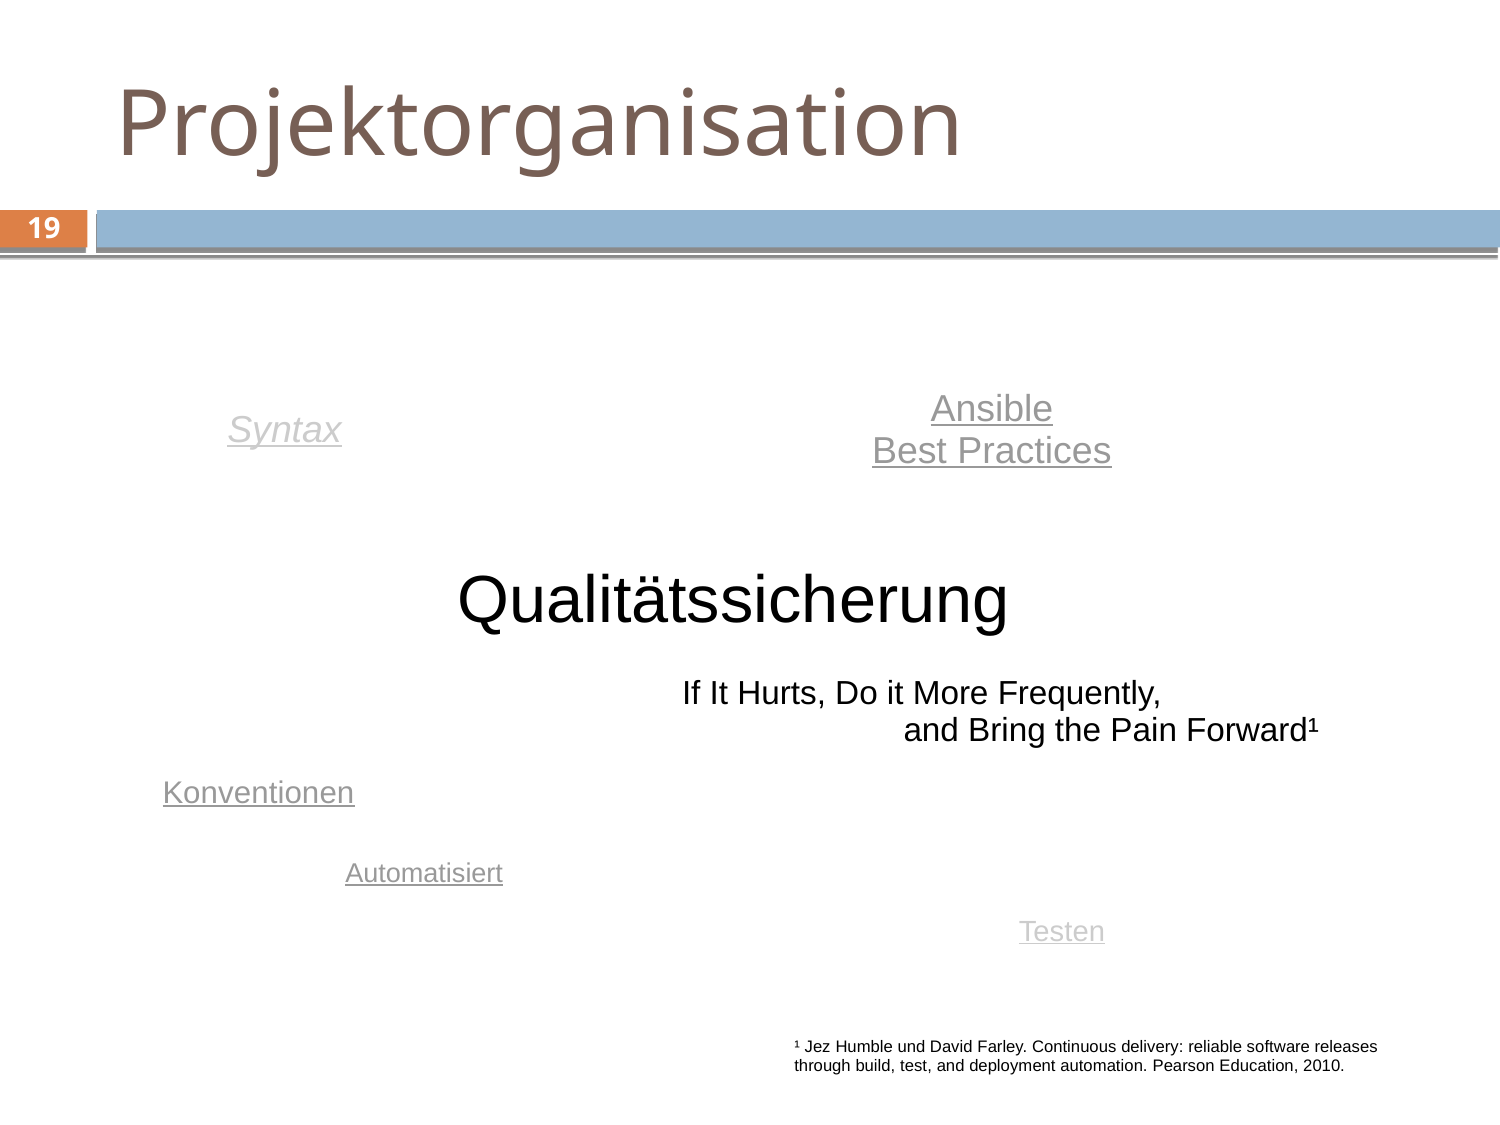

# Projektorganisation
19
Qualitätssicherung
Ansible
Best Practices
Syntax
If It Hurts, Do it More Frequently,
			and Bring the Pain Forward¹
Konventionen
Automatisiert
Testen
¹ Jez Humble und David Farley. Continuous delivery: reliable software releases
through build, test, and deployment automation. Pearson Education, 2010.